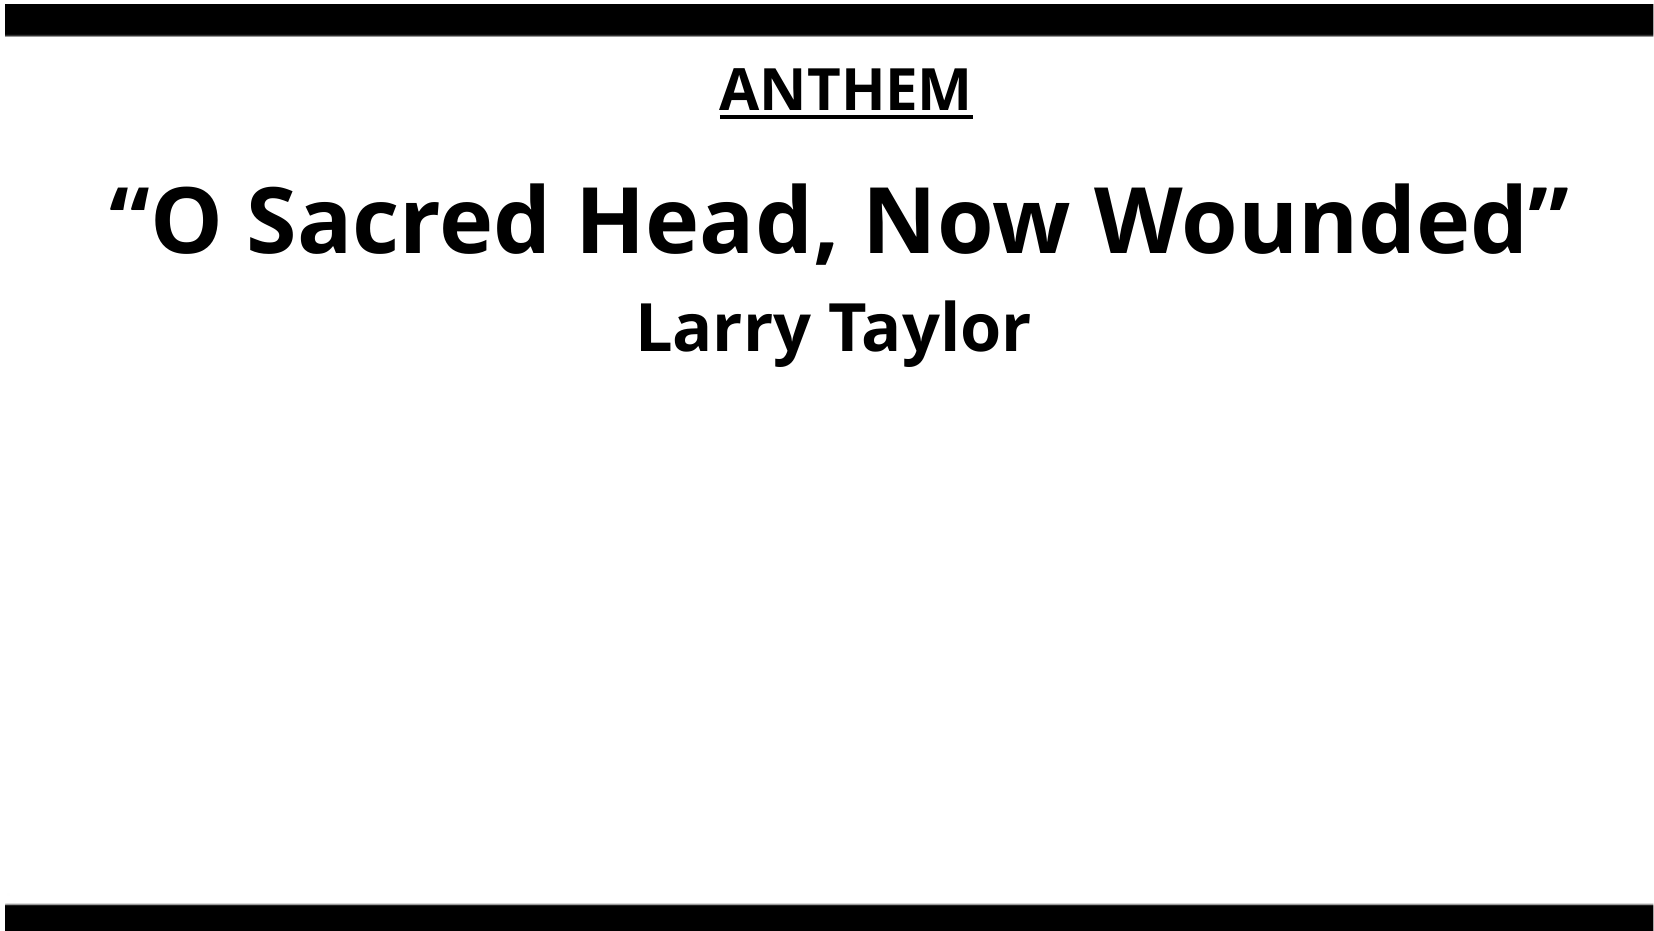

ANTHEM
“O Sacred Head, Now Wounded”
Larry Taylor